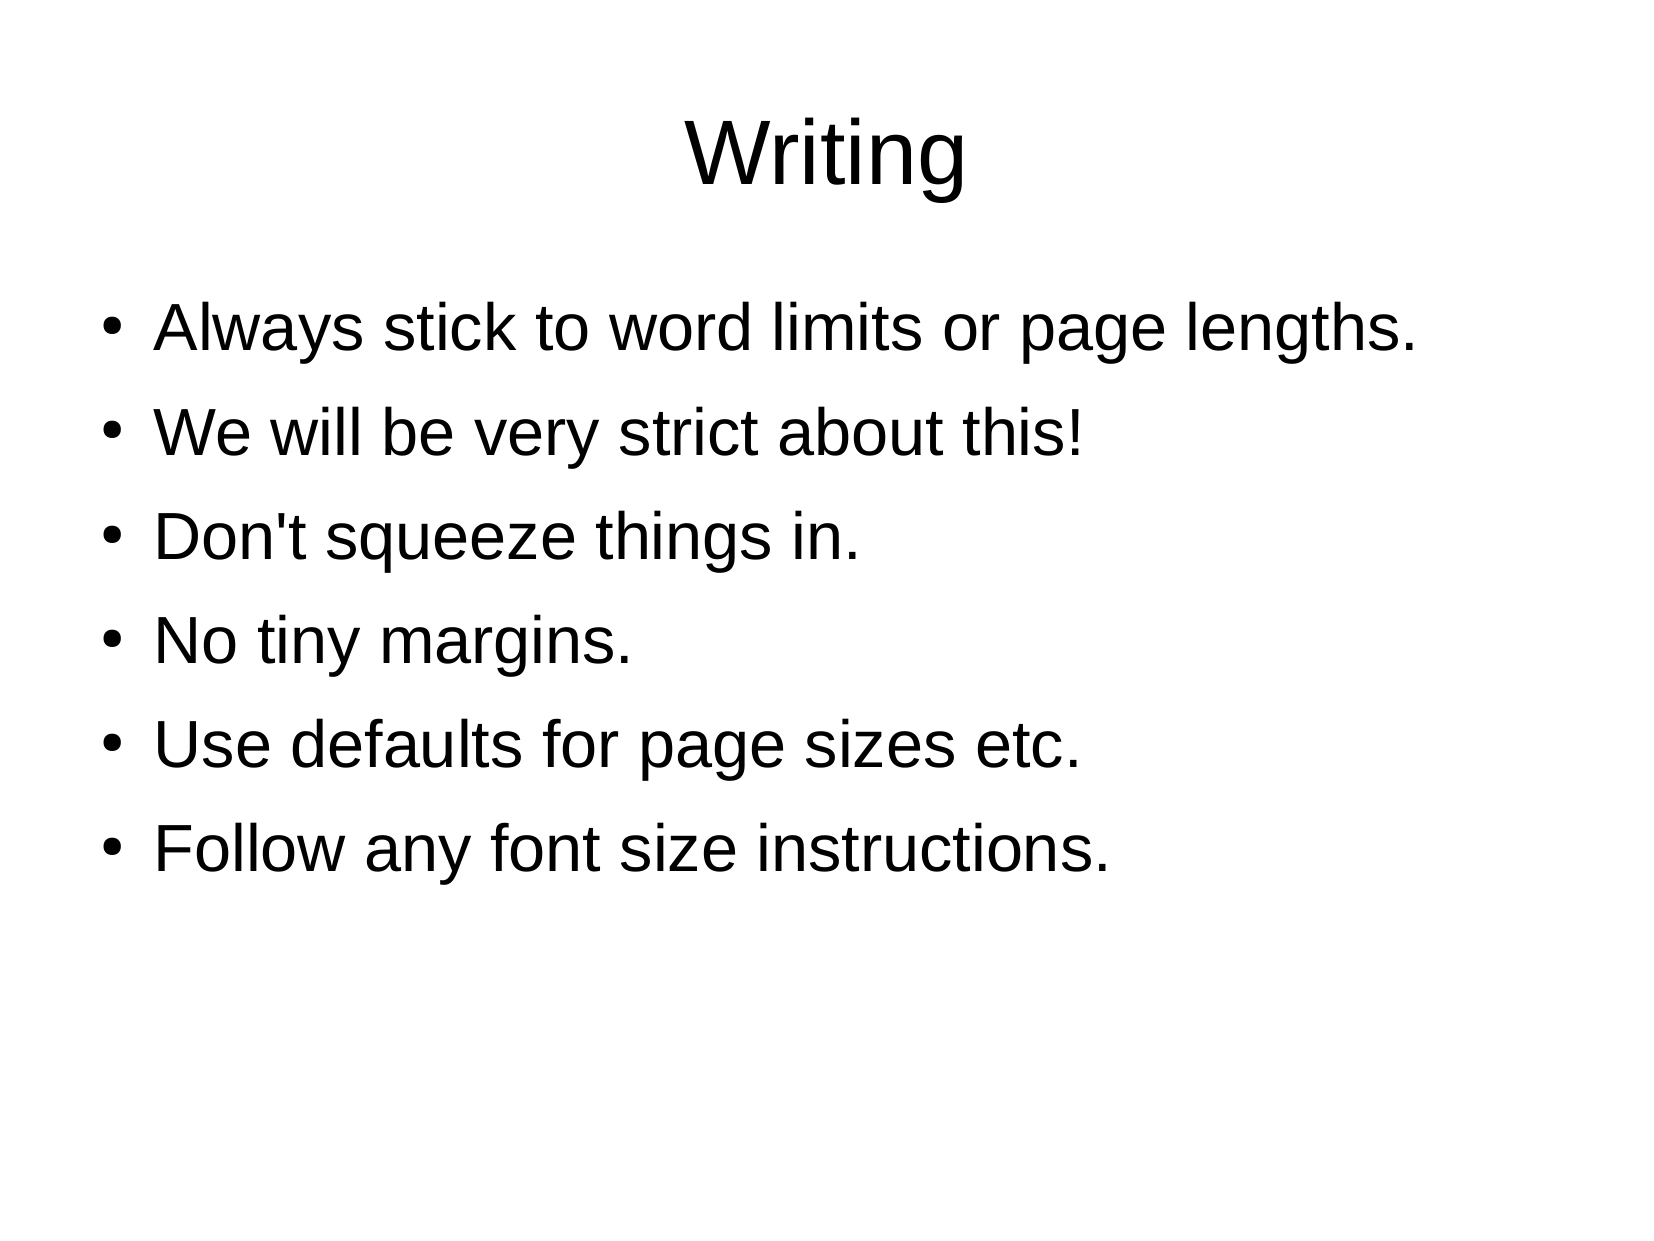

# Writing
Always stick to word limits or page lengths.
We will be very strict about this!
Don't squeeze things in.
No tiny margins.
Use defaults for page sizes etc.
Follow any font size instructions.